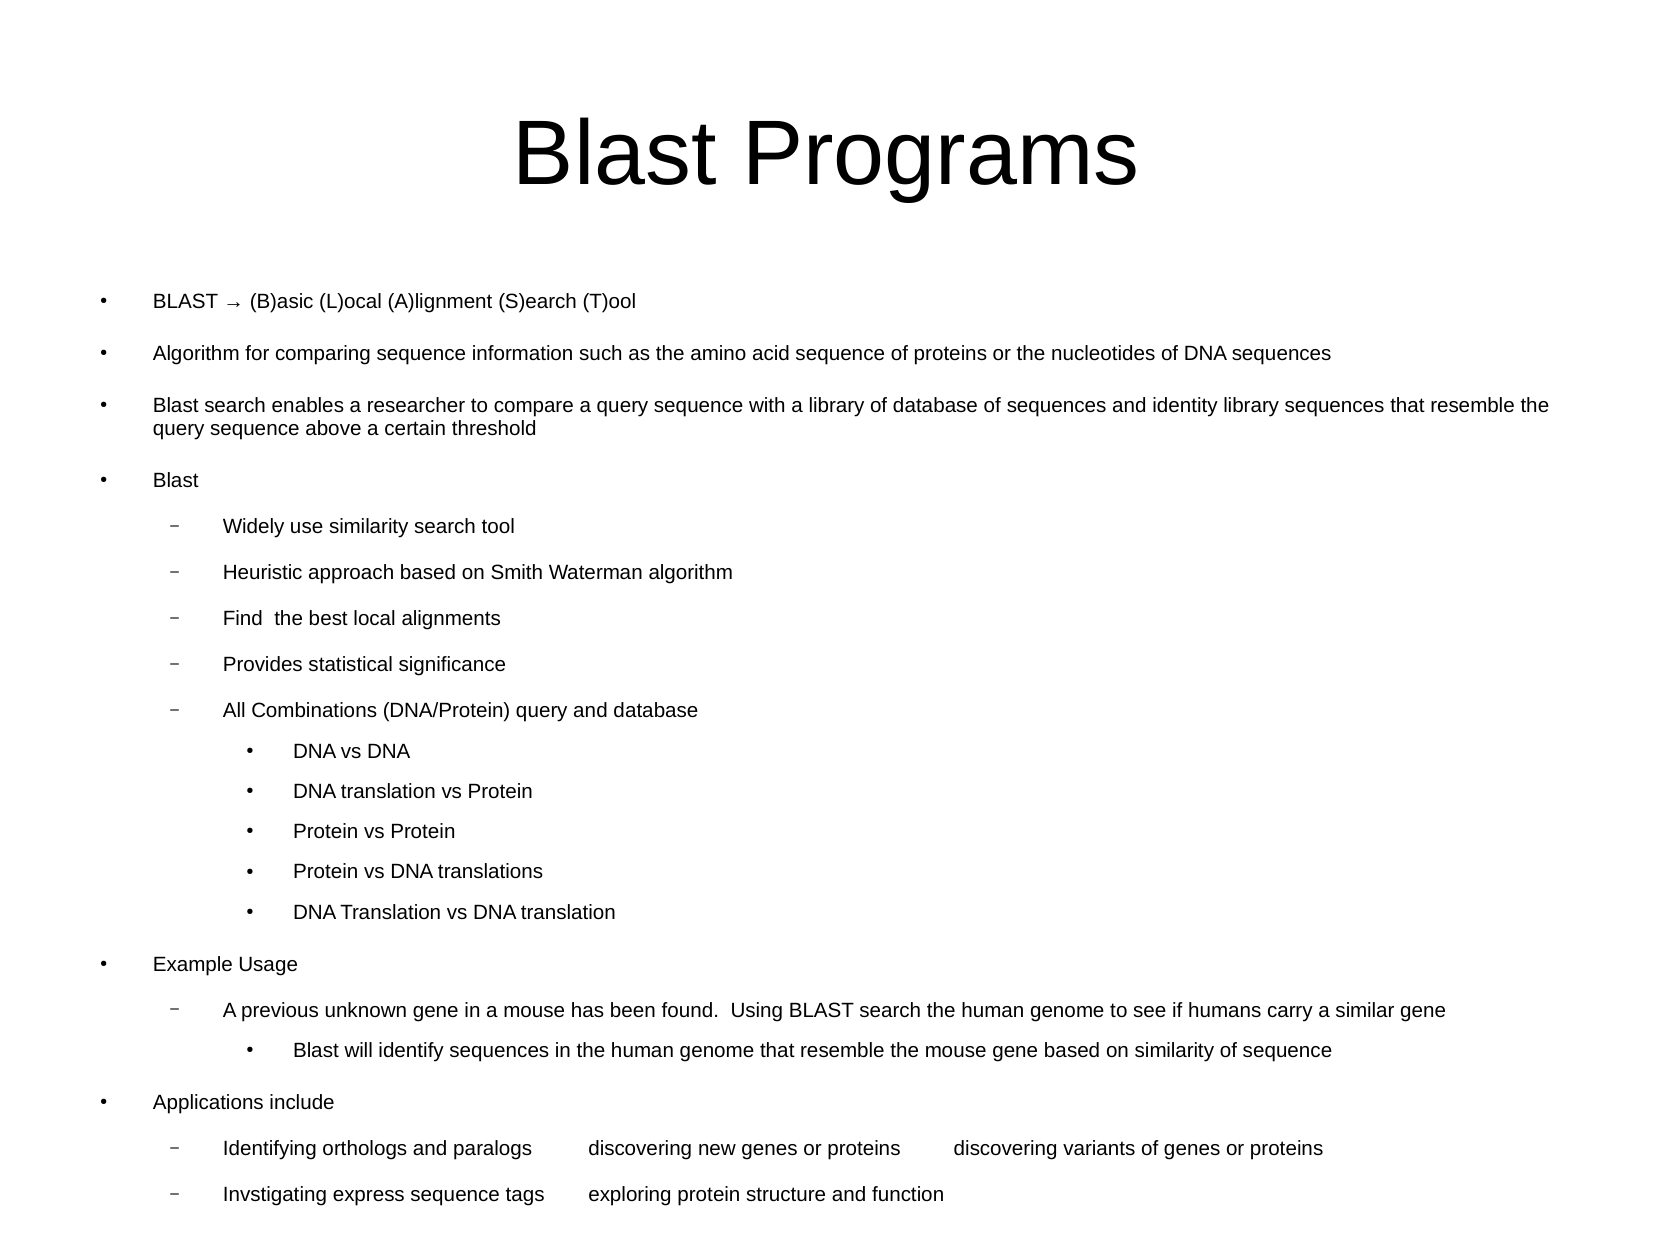

# Blast Programs
BLAST → (B)asic (L)ocal (A)lignment (S)earch (T)ool
Algorithm for comparing sequence information such as the amino acid sequence of proteins or the nucleotides of DNA sequences
Blast search enables a researcher to compare a query sequence with a library of database of sequences and identity library sequences that resemble the query sequence above a certain threshold
Blast
Widely use similarity search tool
Heuristic approach based on Smith Waterman algorithm
Find the best local alignments
Provides statistical significance
All Combinations (DNA/Protein) query and database
DNA vs DNA
DNA translation vs Protein
Protein vs Protein
Protein vs DNA translations
DNA Translation vs DNA translation
Example Usage
A previous unknown gene in a mouse has been found. Using BLAST search the human genome to see if humans carry a similar gene
Blast will identify sequences in the human genome that resemble the mouse gene based on similarity of sequence
Applications include
Identifying orthologs and paralogs	discovering new genes or proteins	discovering variants of genes or proteins
Invstigating express sequence tags	exploring protein structure and function